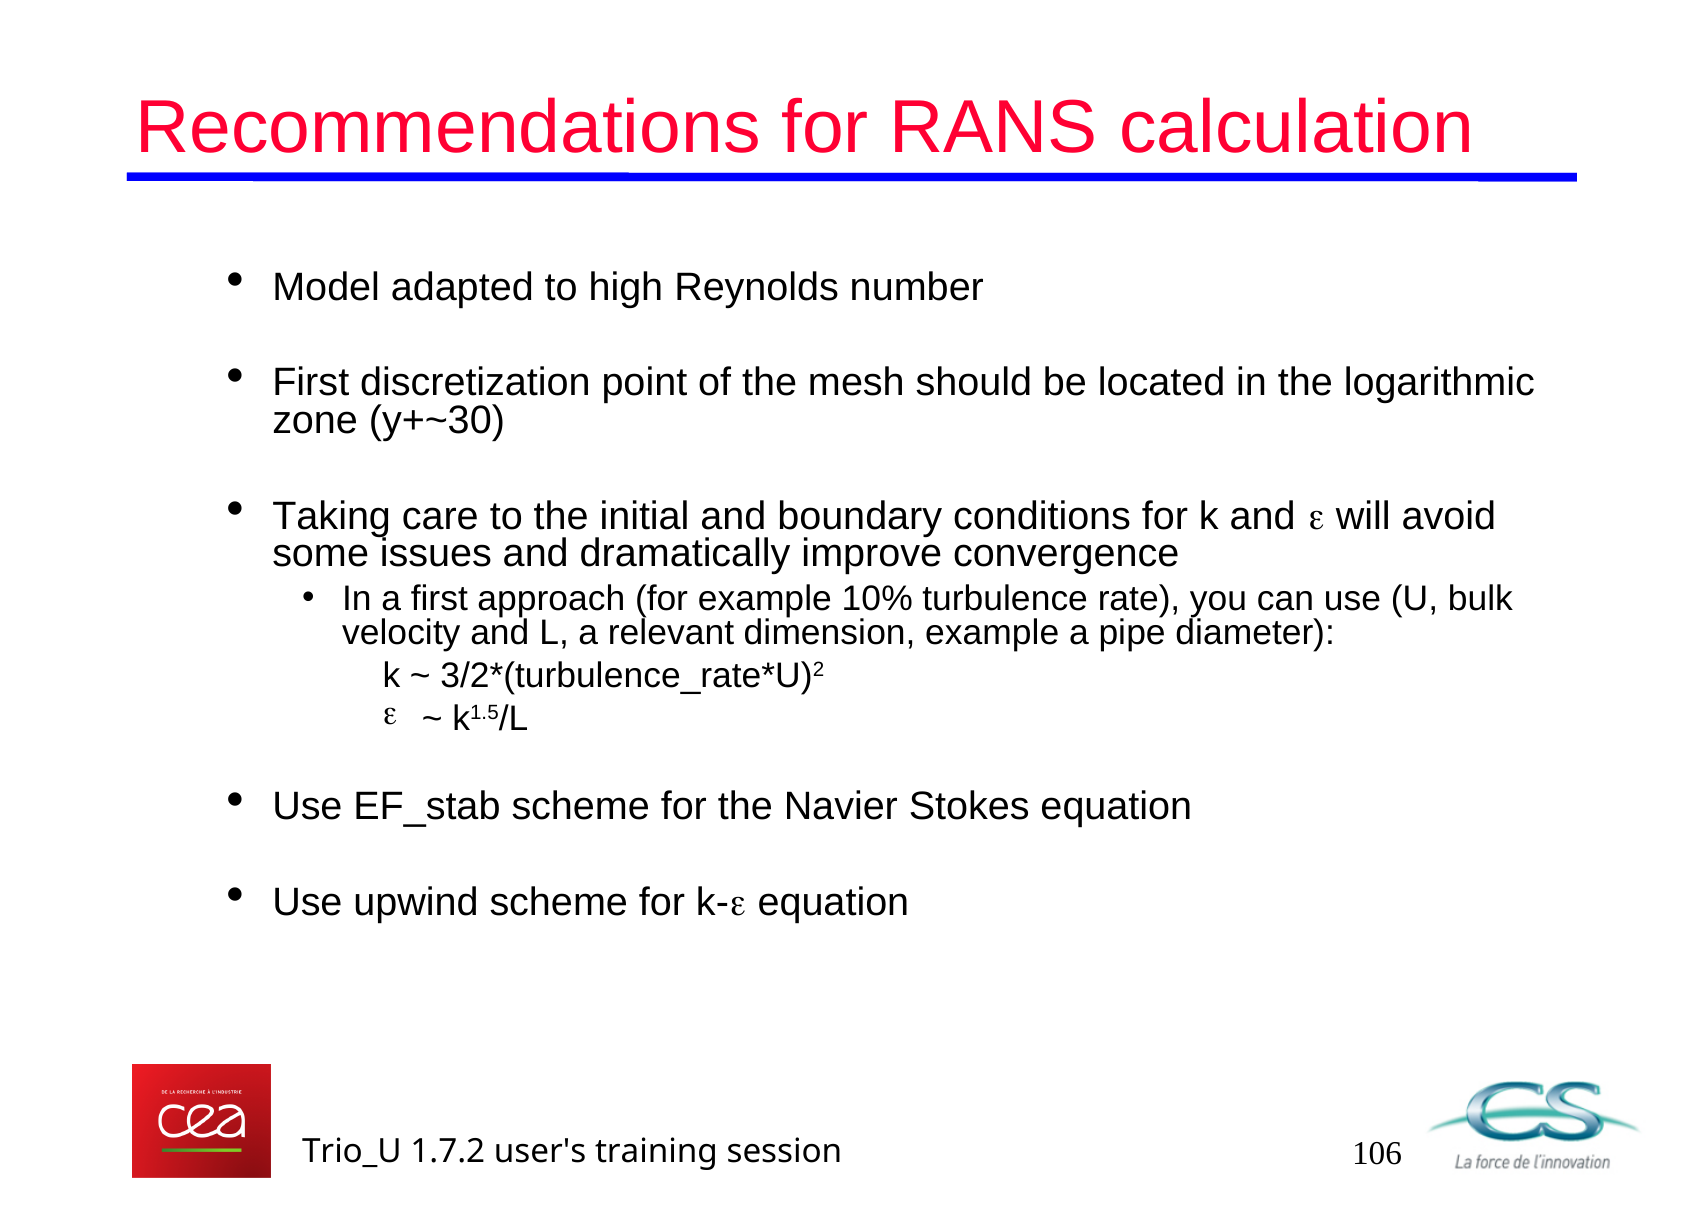

# Recommendations for RANS calculation
Model adapted to high Reynolds number
First discretization point of the mesh should be located in the logarithmic zone (y+~30)
Taking care to the initial and boundary conditions for k and  will avoid some issues and dramatically improve convergence
In a first approach (for example 10% turbulence rate), you can use (U, bulk velocity and L, a relevant dimension, example a pipe diameter):
k ~ 3/2*(turbulence_rate*U)2
~ k1.5/L
Use EF_stab scheme for the Navier Stokes equation
Use upwind scheme for k- equation
Trio_U 1.7.2 user's training session
106